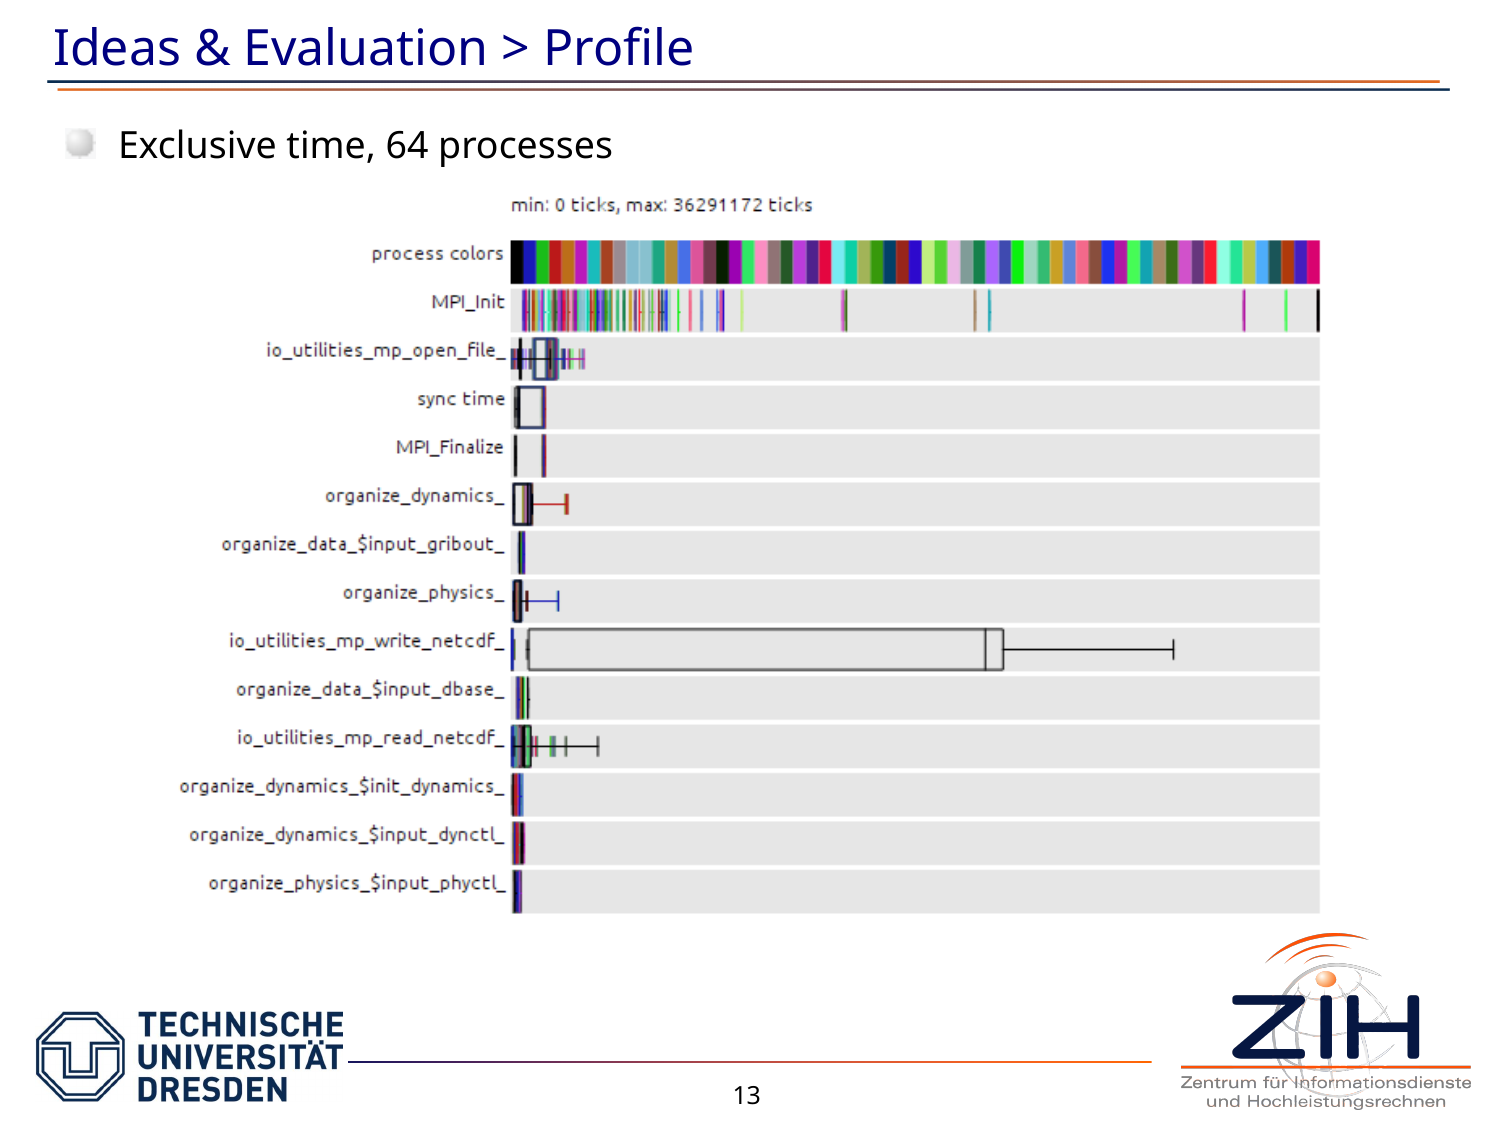

# Ideas & Evaluation > Profile
Exclusive time, 64 processes
13